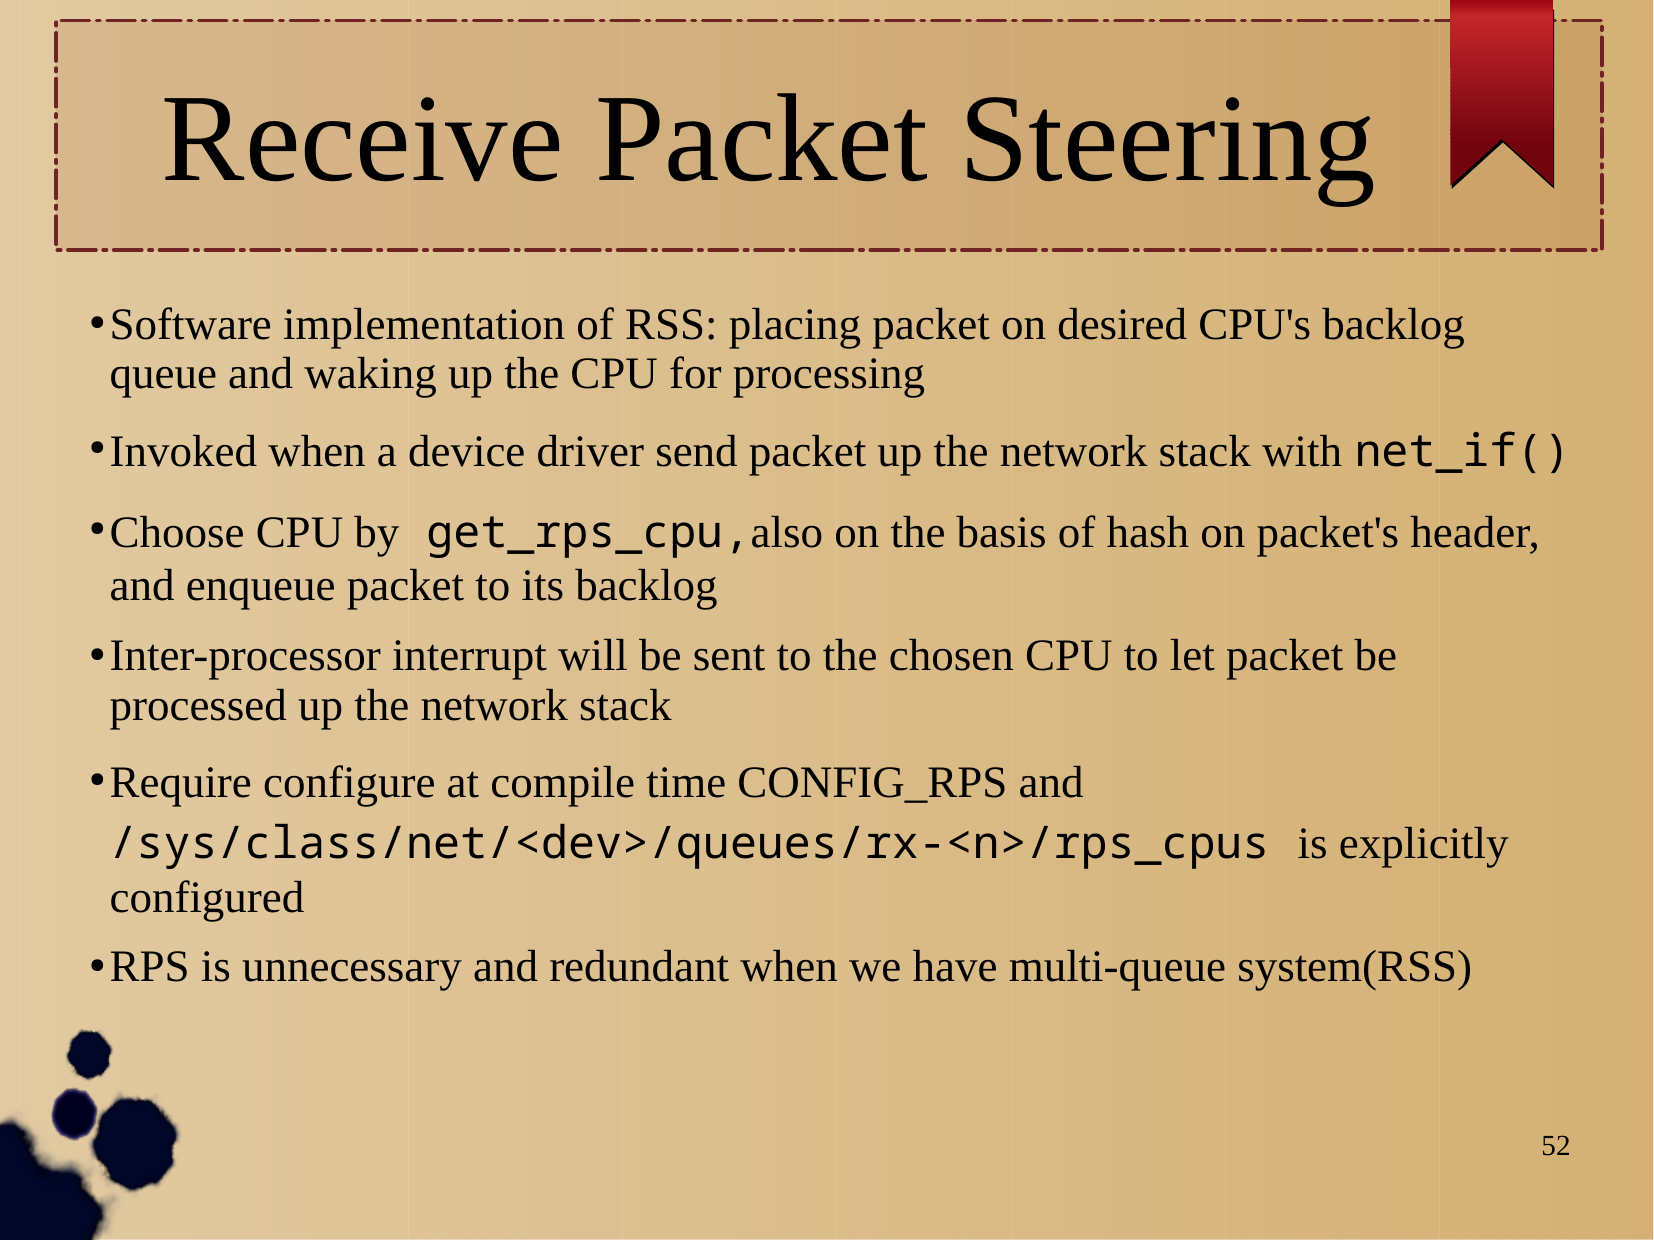

# Receive Packet Steering
Software implementation of RSS: placing packet on desired CPU's backlog queue and waking up the CPU for processing
Invoked when a device driver send packet up the network stack with net_if()
Choose CPU by get_rps_cpu,also on the basis of hash on packet's header, and enqueue packet to its backlog
Inter-processor interrupt will be sent to the chosen CPU to let packet be processed up the network stack
Require configure at compile time CONFIG_RPS and /sys/class/net/<dev>/queues/rx-<n>/rps_cpus is explicitly configured
RPS is unnecessary and redundant when we have multi-queue system(RSS)
52